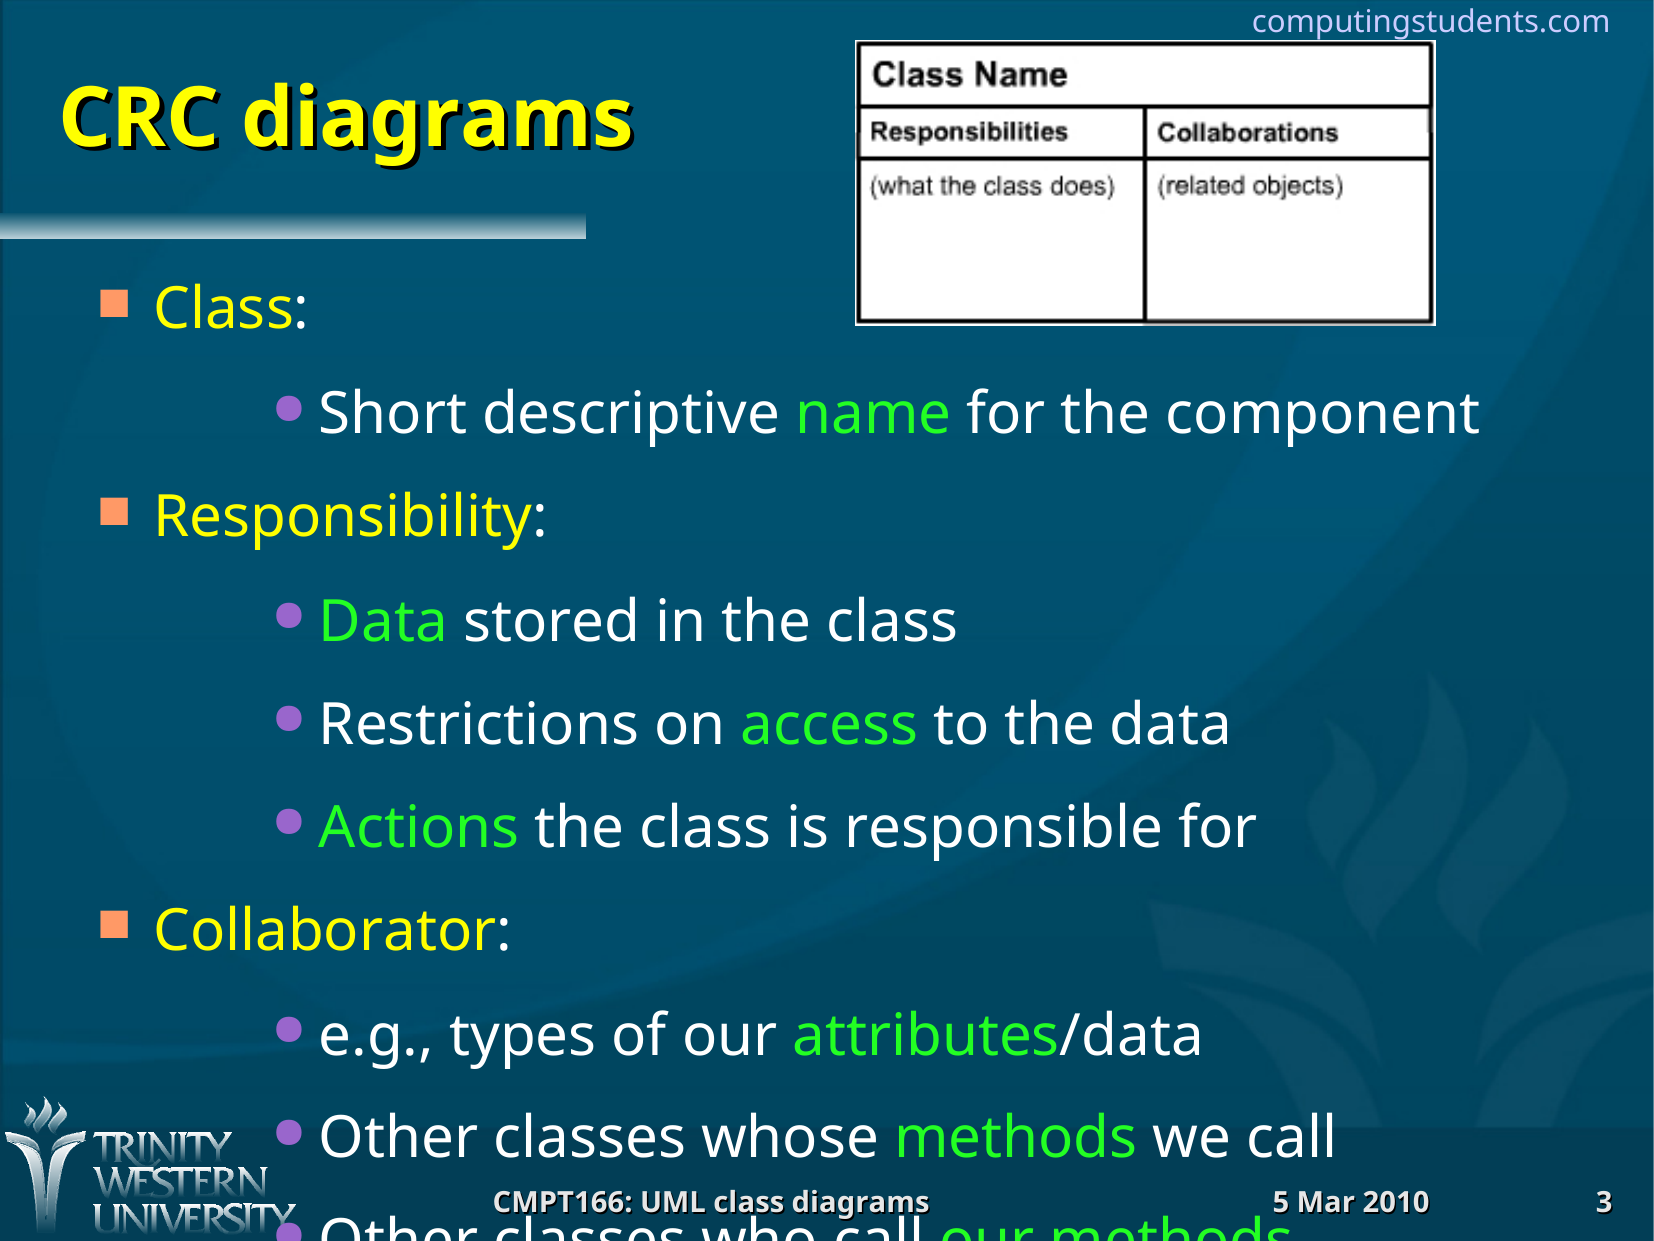

computingstudents.com
# CRC diagrams
Class:
Short descriptive name for the component
Responsibility:
Data stored in the class
Restrictions on access to the data
Actions the class is responsible for
Collaborator:
e.g., types of our attributes/data
Other classes whose methods we call
Other classes who call our methods
CMPT166: UML class diagrams
5 Mar 2010
3